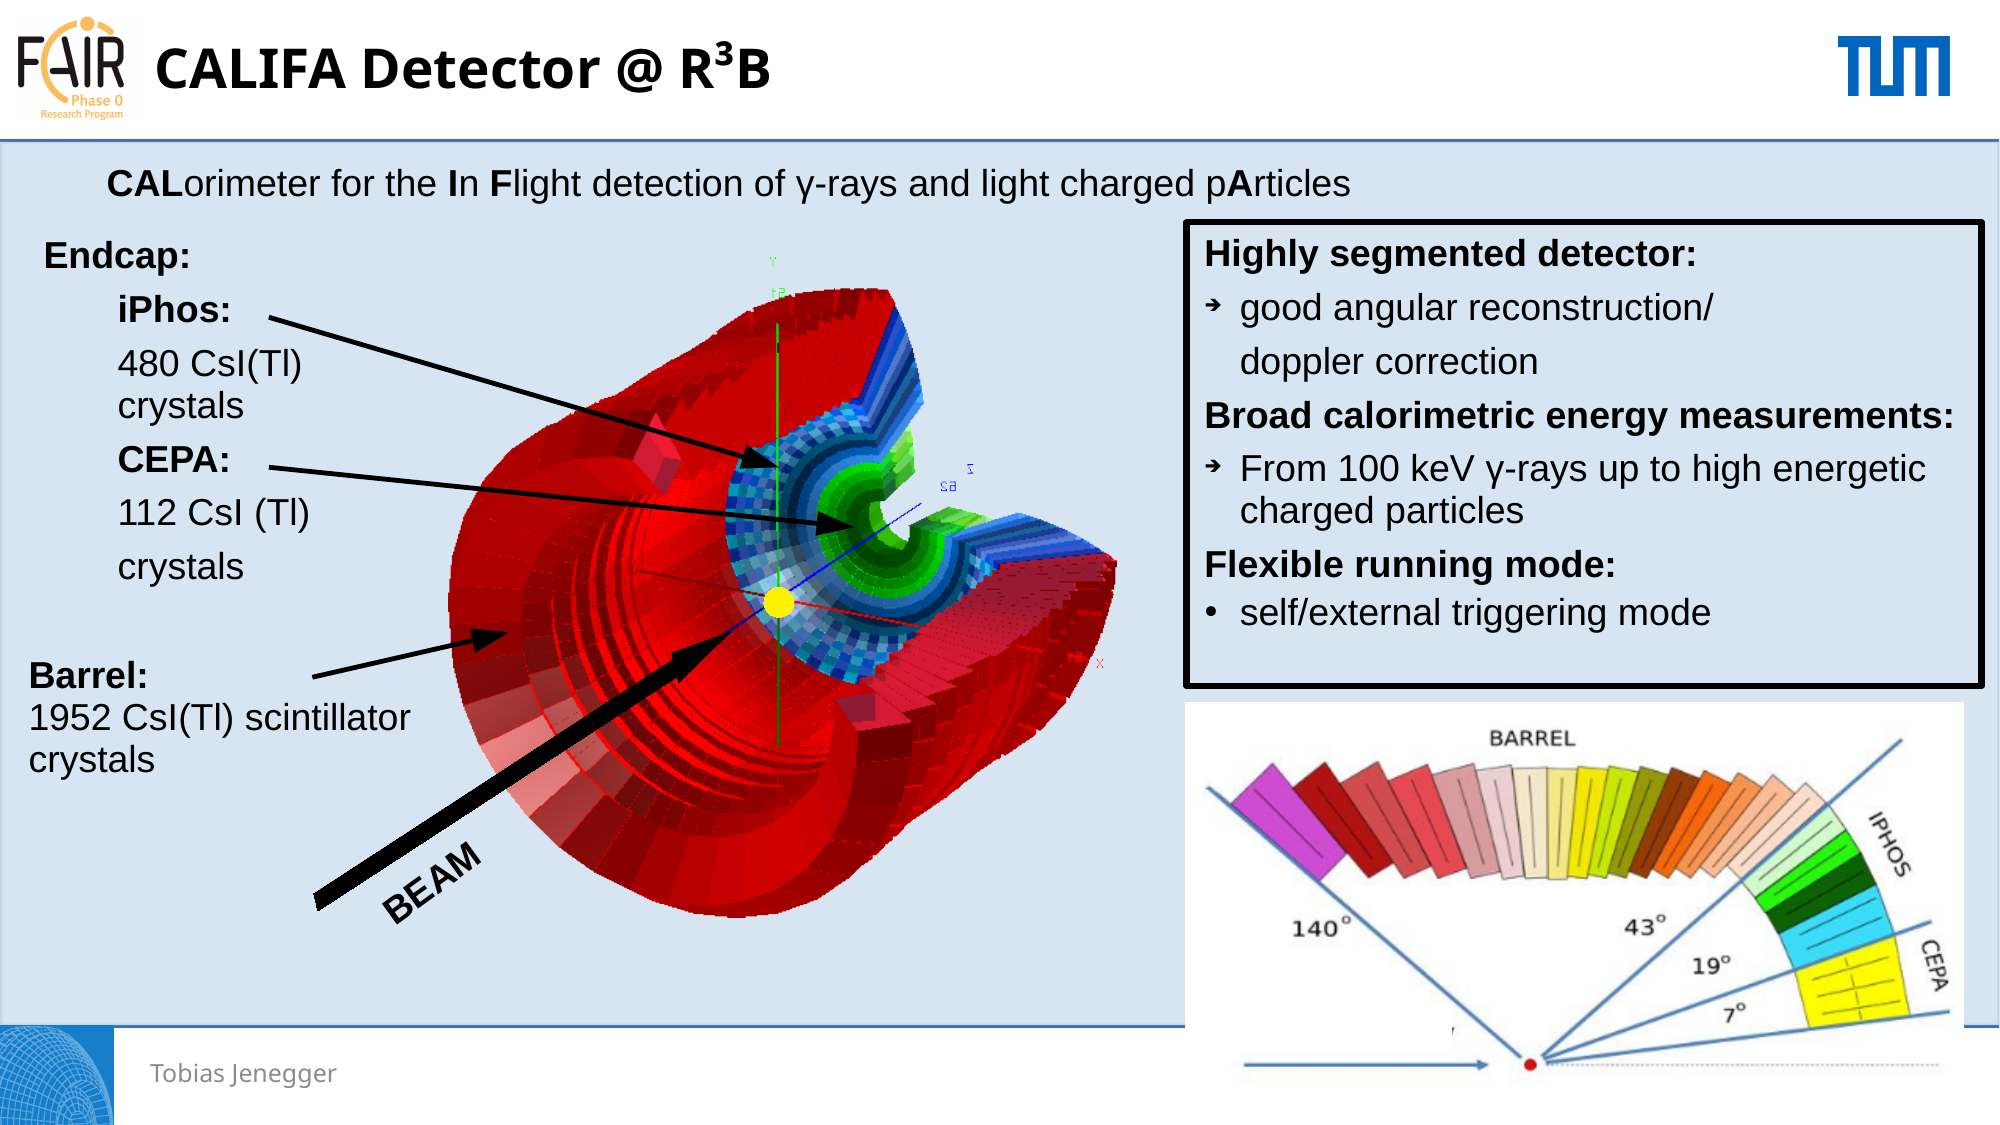

# CALIFA Detector @ R³B
CALorimeter for the In Flight detection of γ-rays and light charged pArticles
Highly segmented detector:
good angular reconstruction/
doppler correction
Broad calorimetric energy measurements:
From 100 keV γ-rays up to high energetic charged particles
Flexible running mode:
self/external triggering mode
Endcap:
	iPhos:
	480 CsI(Tl) 			crystals
	CEPA:
	112 CsI (Tl)
	crystals
Barrel:
1952 CsI(Tl) scintillator crystals
BEAM
beam
9